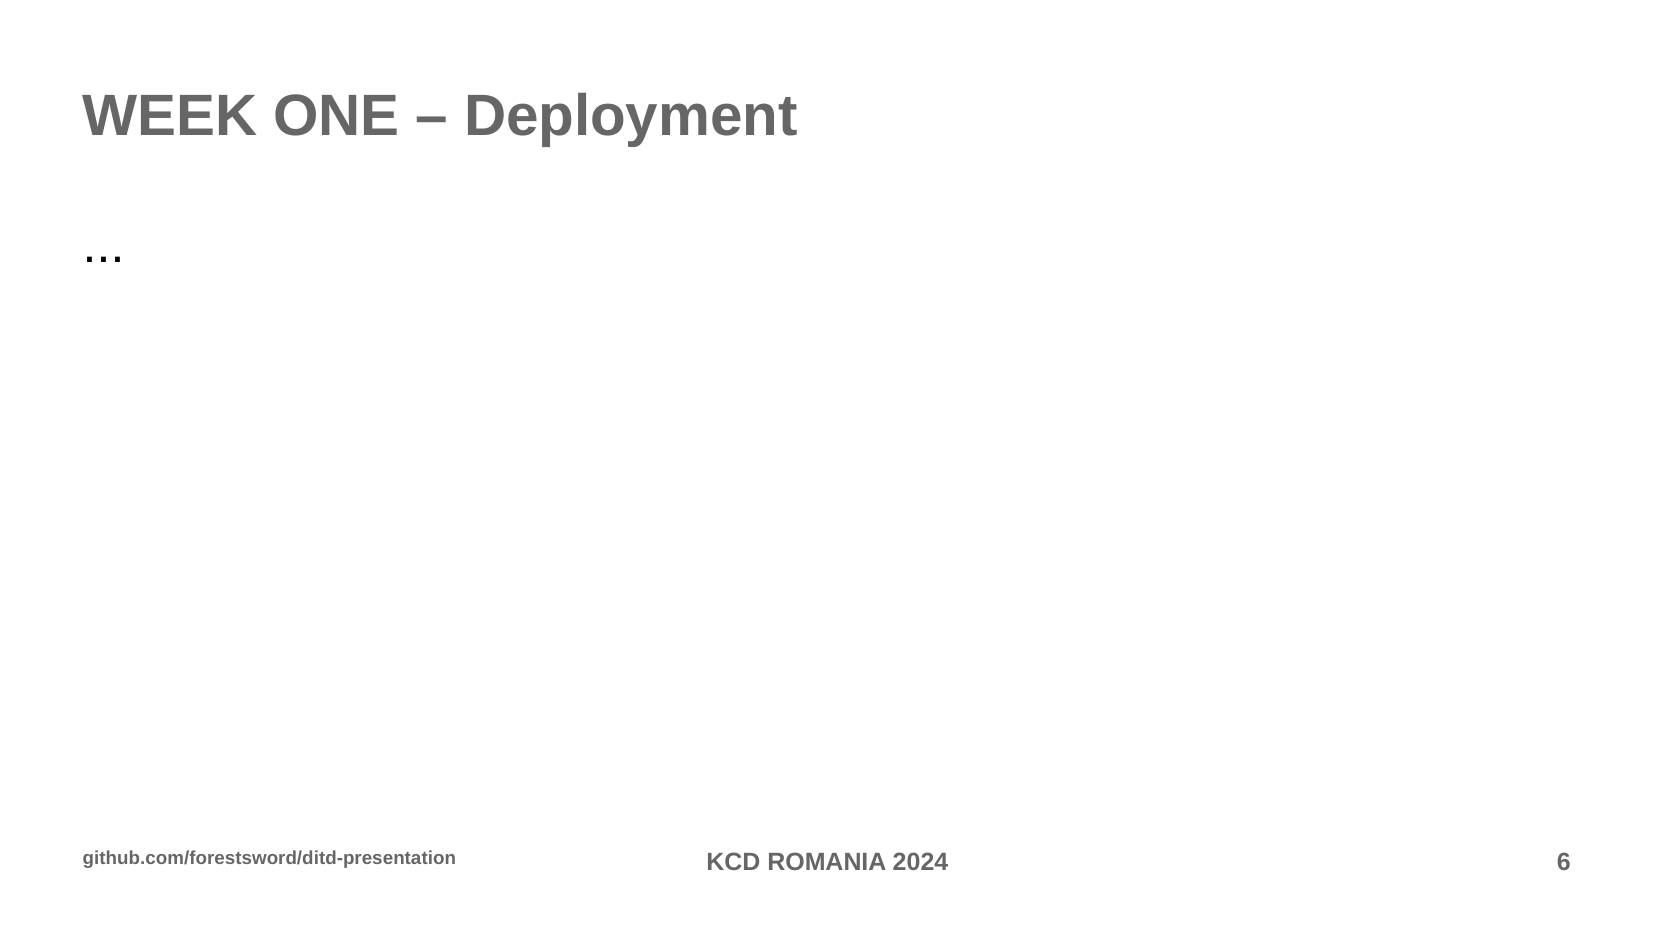

# WEEK ONE – Deployment
...
github.com/forestsword/ditd-presentation
KCD ROMANIA 2024
6